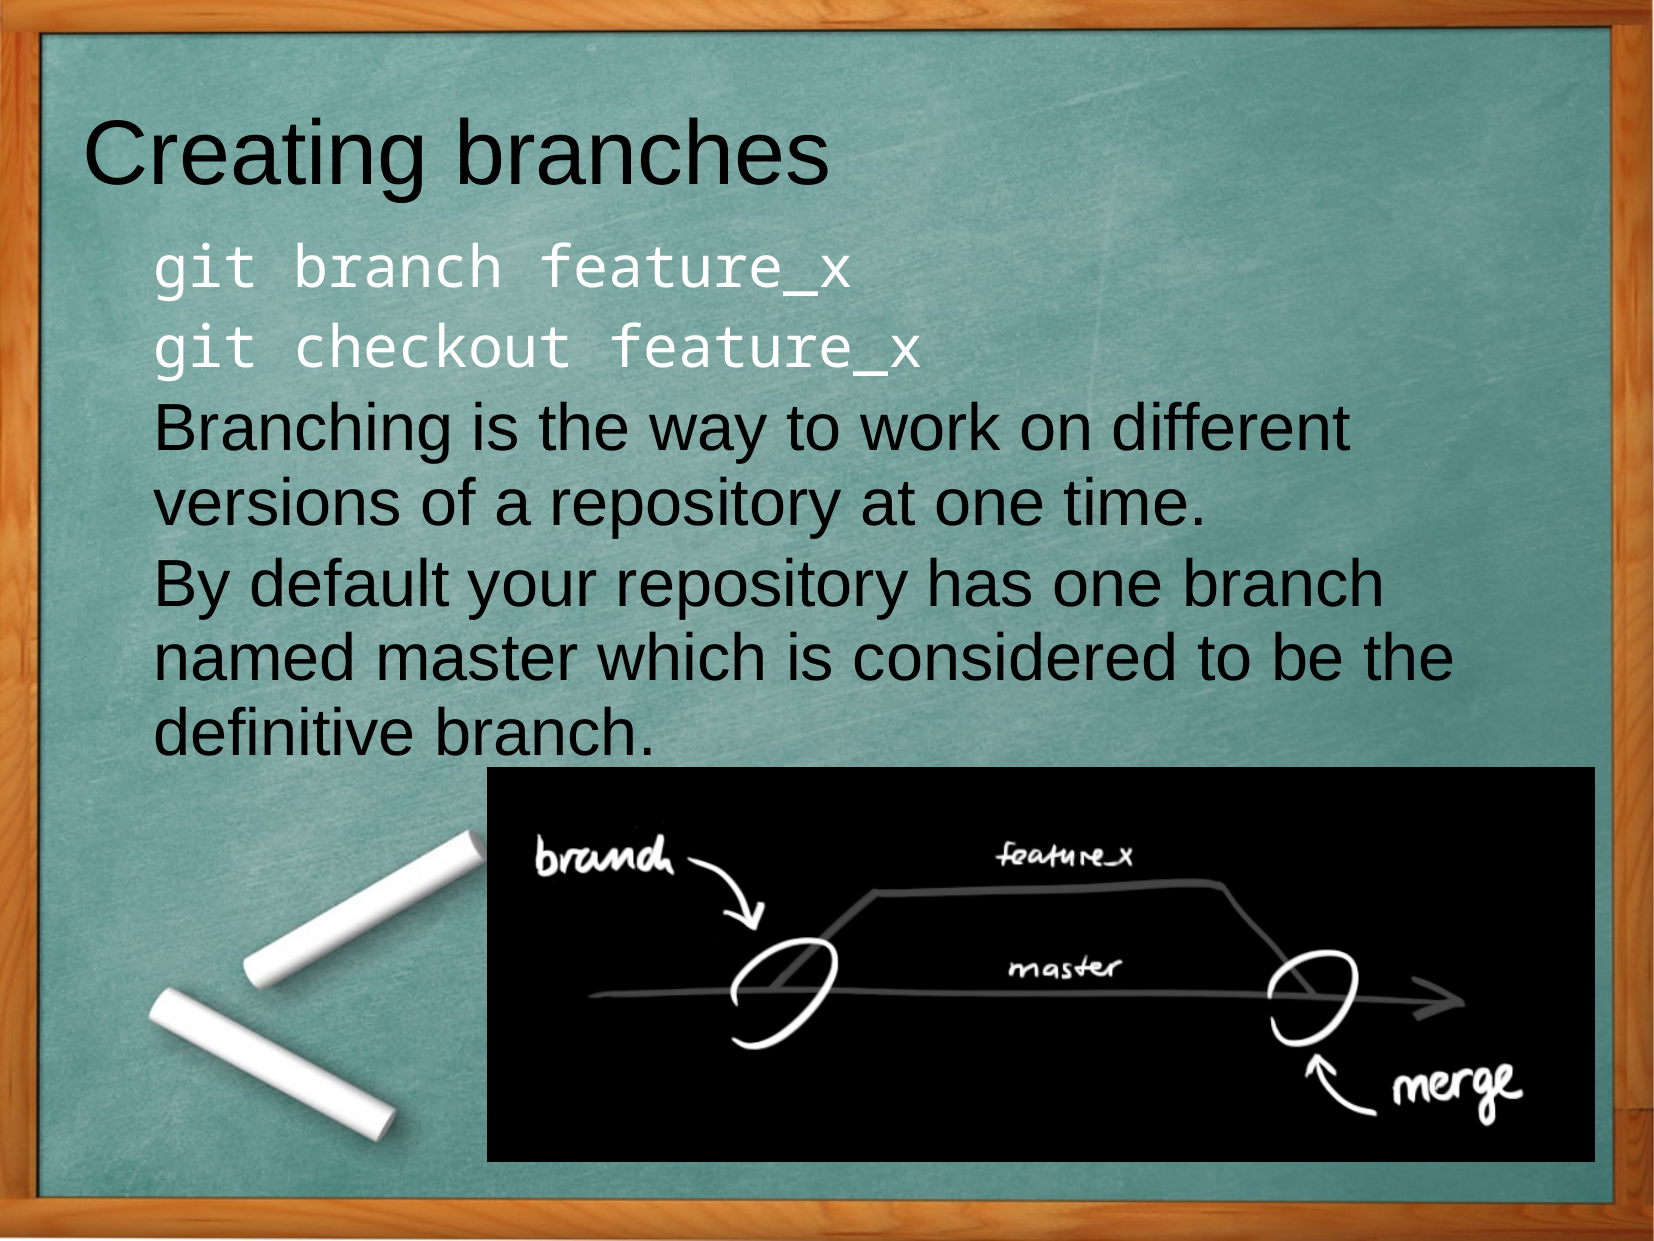

# Creating branches
git branch feature_x
git checkout feature_x
Branching is the way to work on different versions of a repository at one time.
By default your repository has one branch named master which is considered to be the definitive branch.